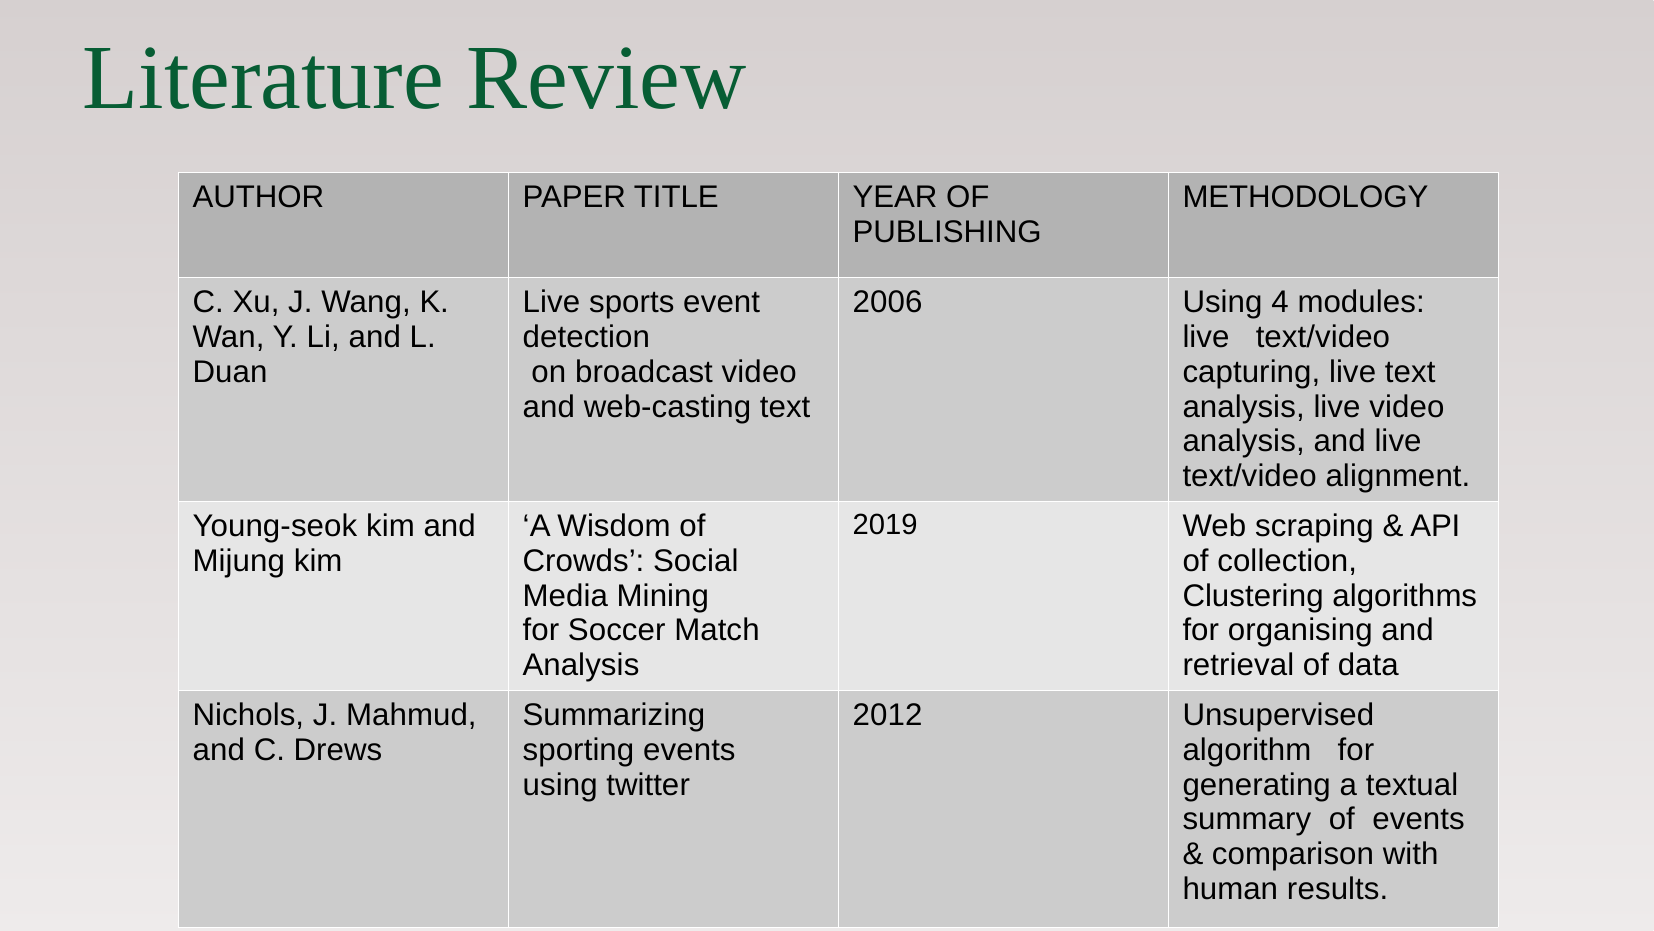

# Literature Review
| AUTHOR | PAPER TITLE | YEAR OF PUBLISHING | METHODOLOGY |
| --- | --- | --- | --- |
| C. Xu, J. Wang, K. Wan, Y. Li, and L. Duan | Live sports event detection on broadcast video and web-casting text | 2006 | Using 4 modules: live text/video capturing, live text analysis, live video analysis, and live text/video alignment. |
| Young-seok kim and Mijung kim | ‘A Wisdom of Crowds’: Social Media Mining for Soccer Match Analysis | 2019 | Web scraping & API of collection, Clustering algorithms for organising and retrieval of data |
| Nichols, J. Mahmud, and C. Drews | Summarizing sporting events using twitter | 2012 | Unsupervised algorithm for generating a textual summary of events & comparison with human results. |